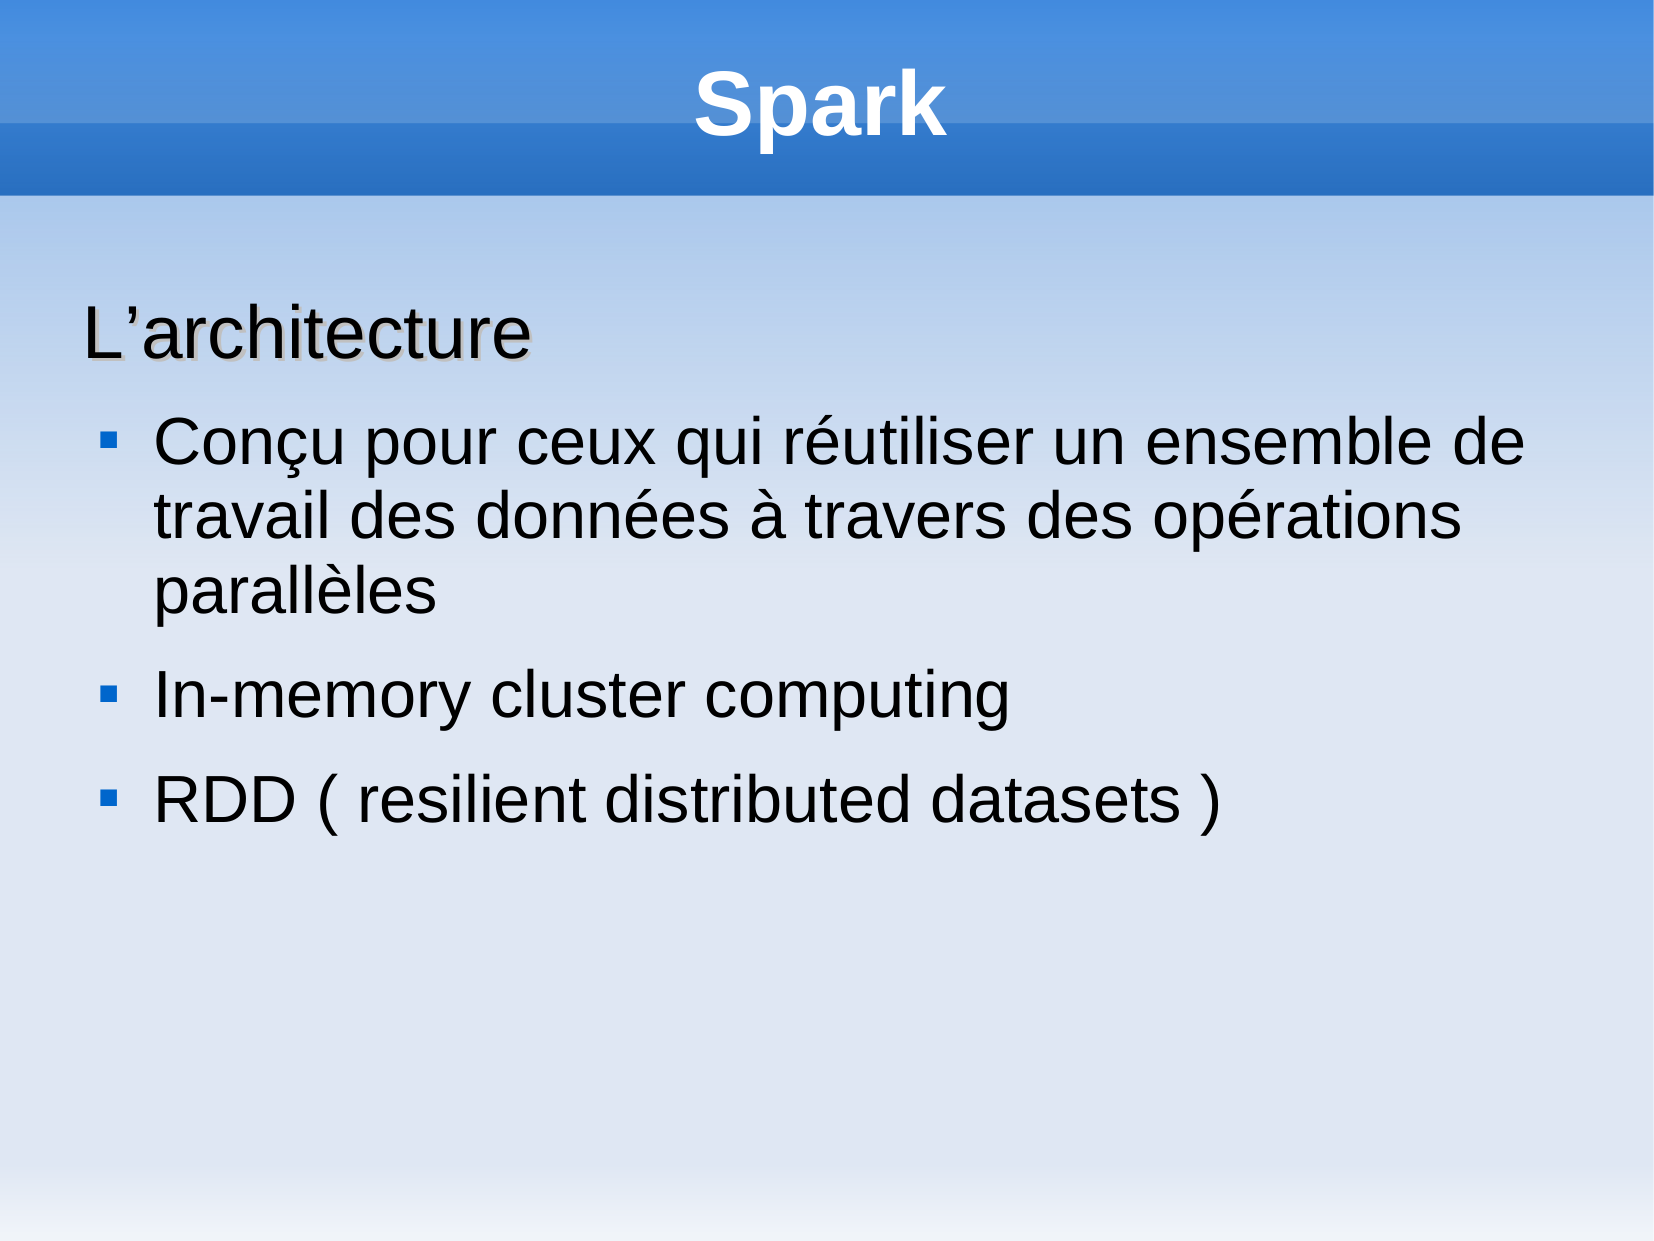

# Spark
L’architecture
Conçu pour ceux qui réutiliser un ensemble de travail des données à travers des opérations parallèles
In-memory cluster computing
RDD ( resilient distributed datasets )